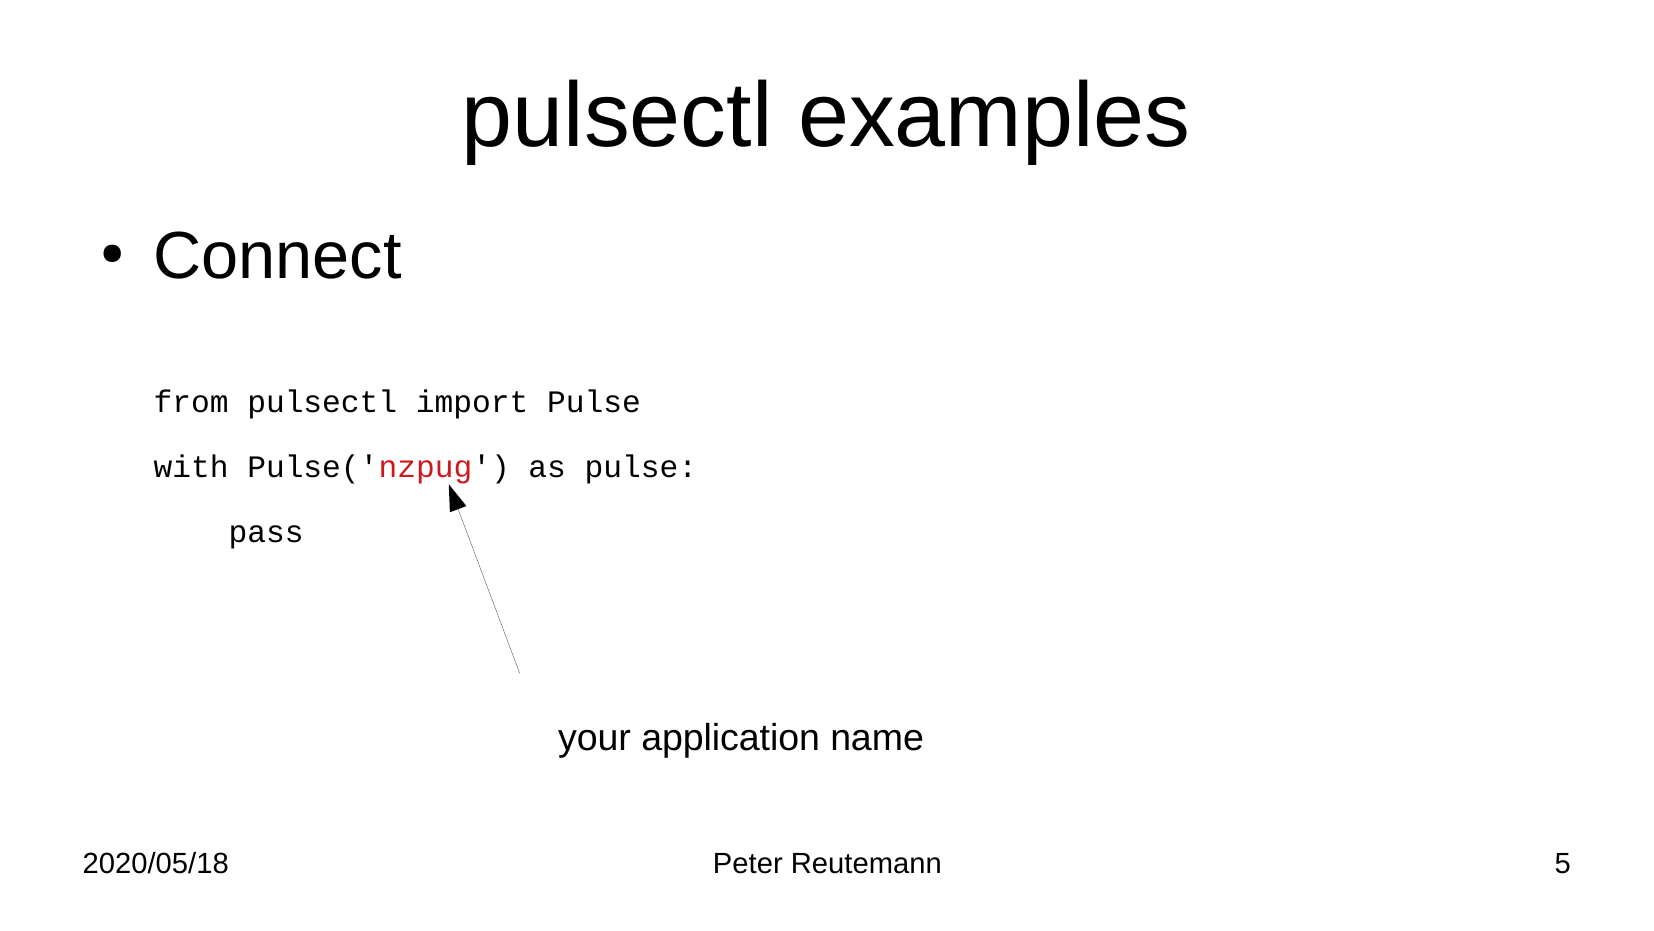

# pulsectl examples
Connect
from pulsectl import Pulse
with Pulse('nzpug') as pulse:
 pass
your application name
2020/05/18
Peter Reutemann
5